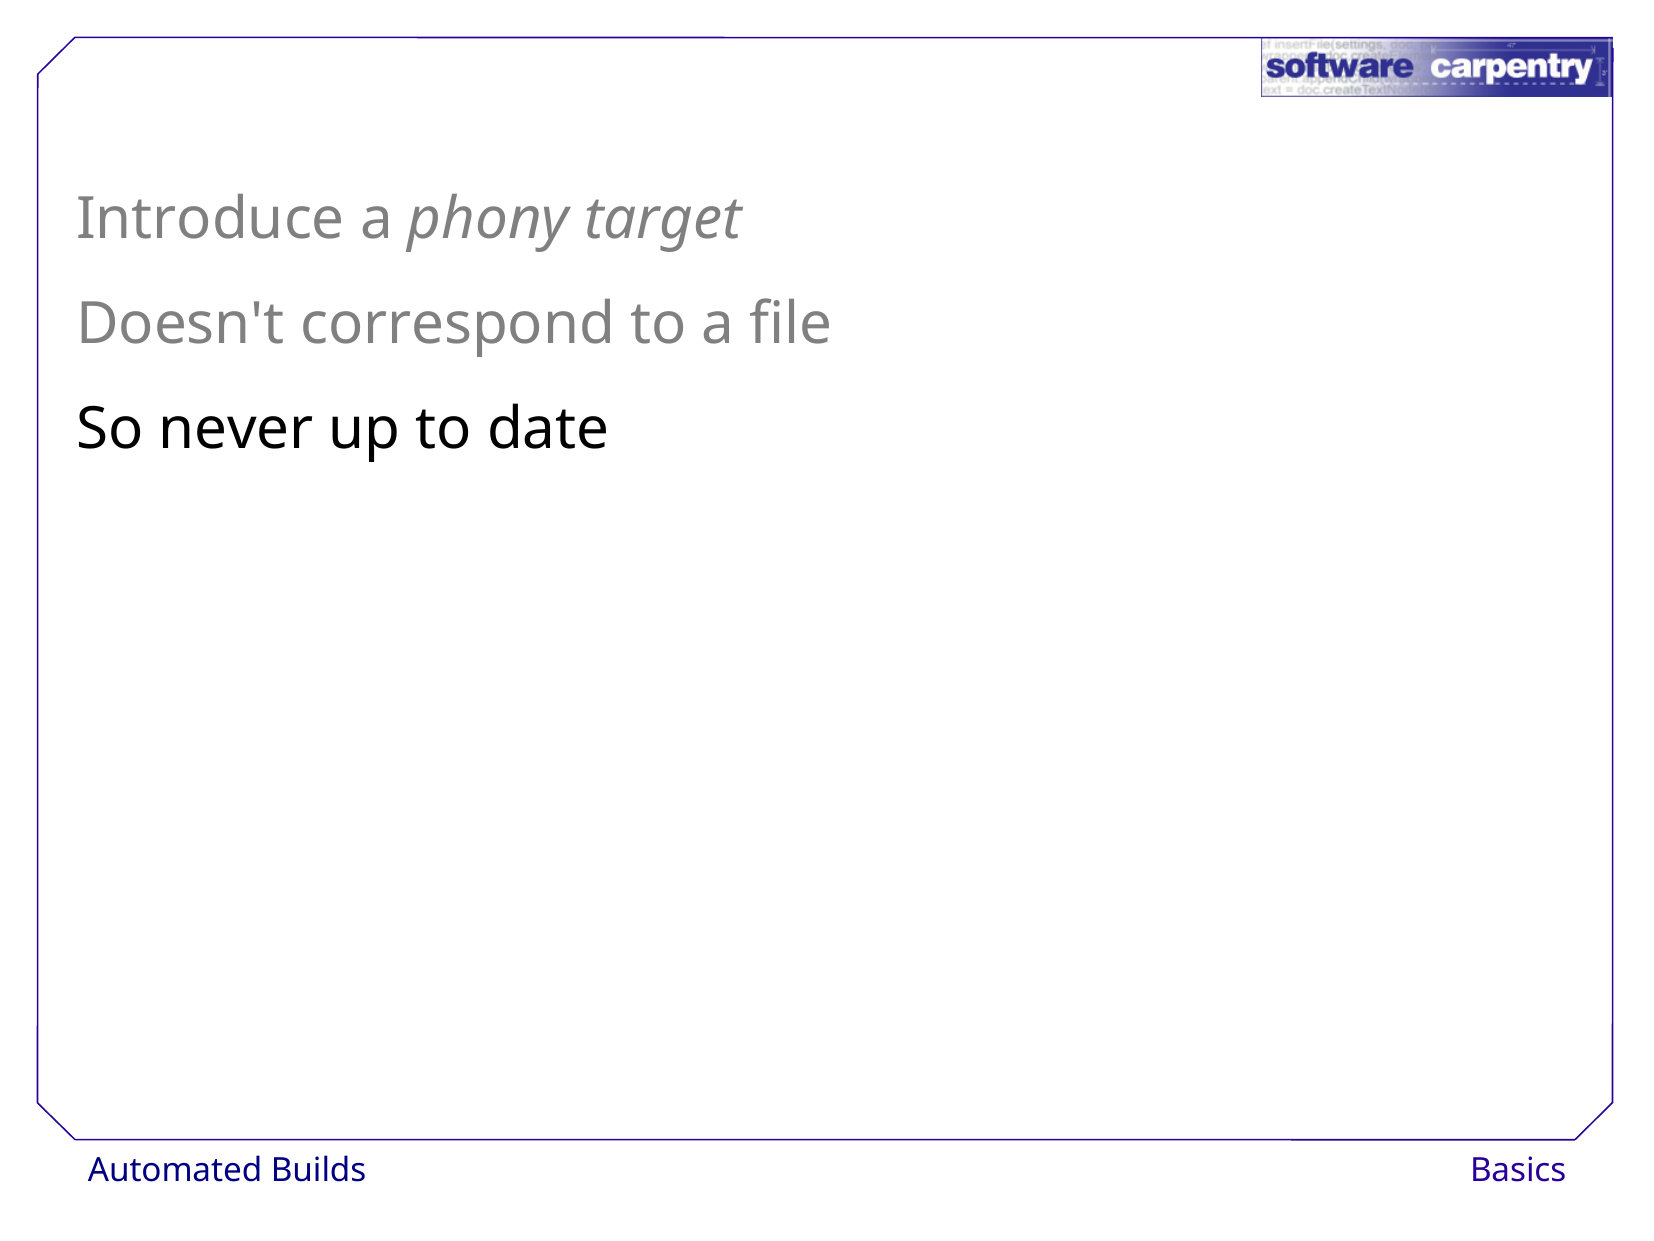

Introduce a phony target
Doesn't correspond to a file
So never up to date